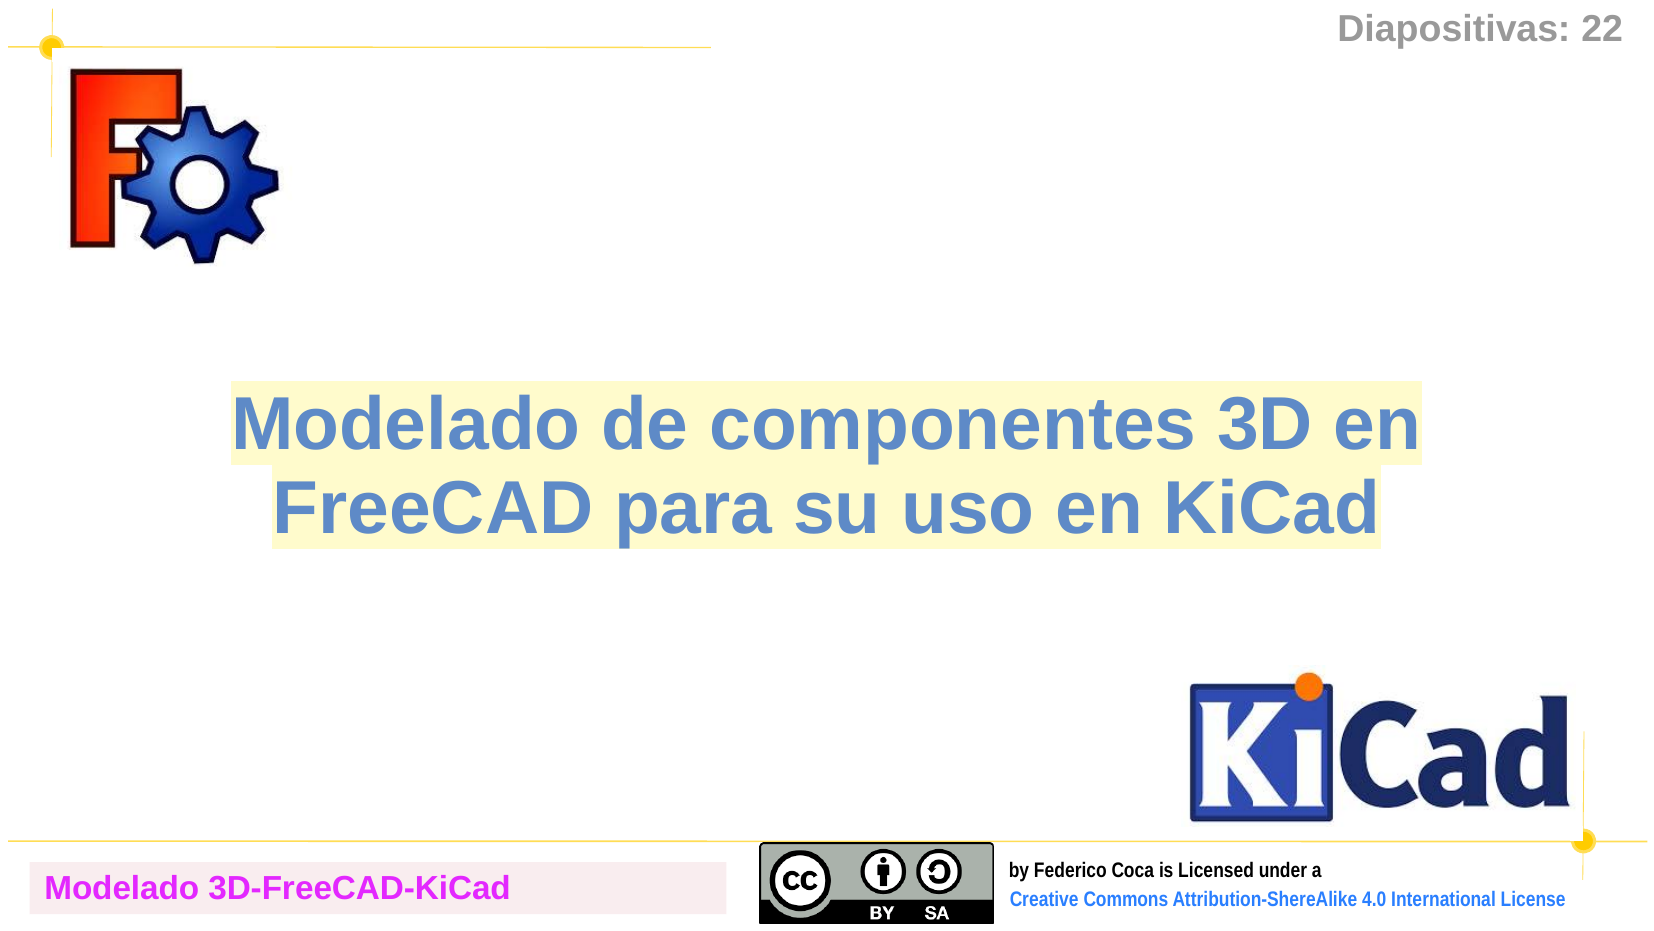

Diapositivas: 22
Modelado de componentes 3D en FreeCAD para su uso en KiCad
Modelado 3D-FreeCAD-KiCad